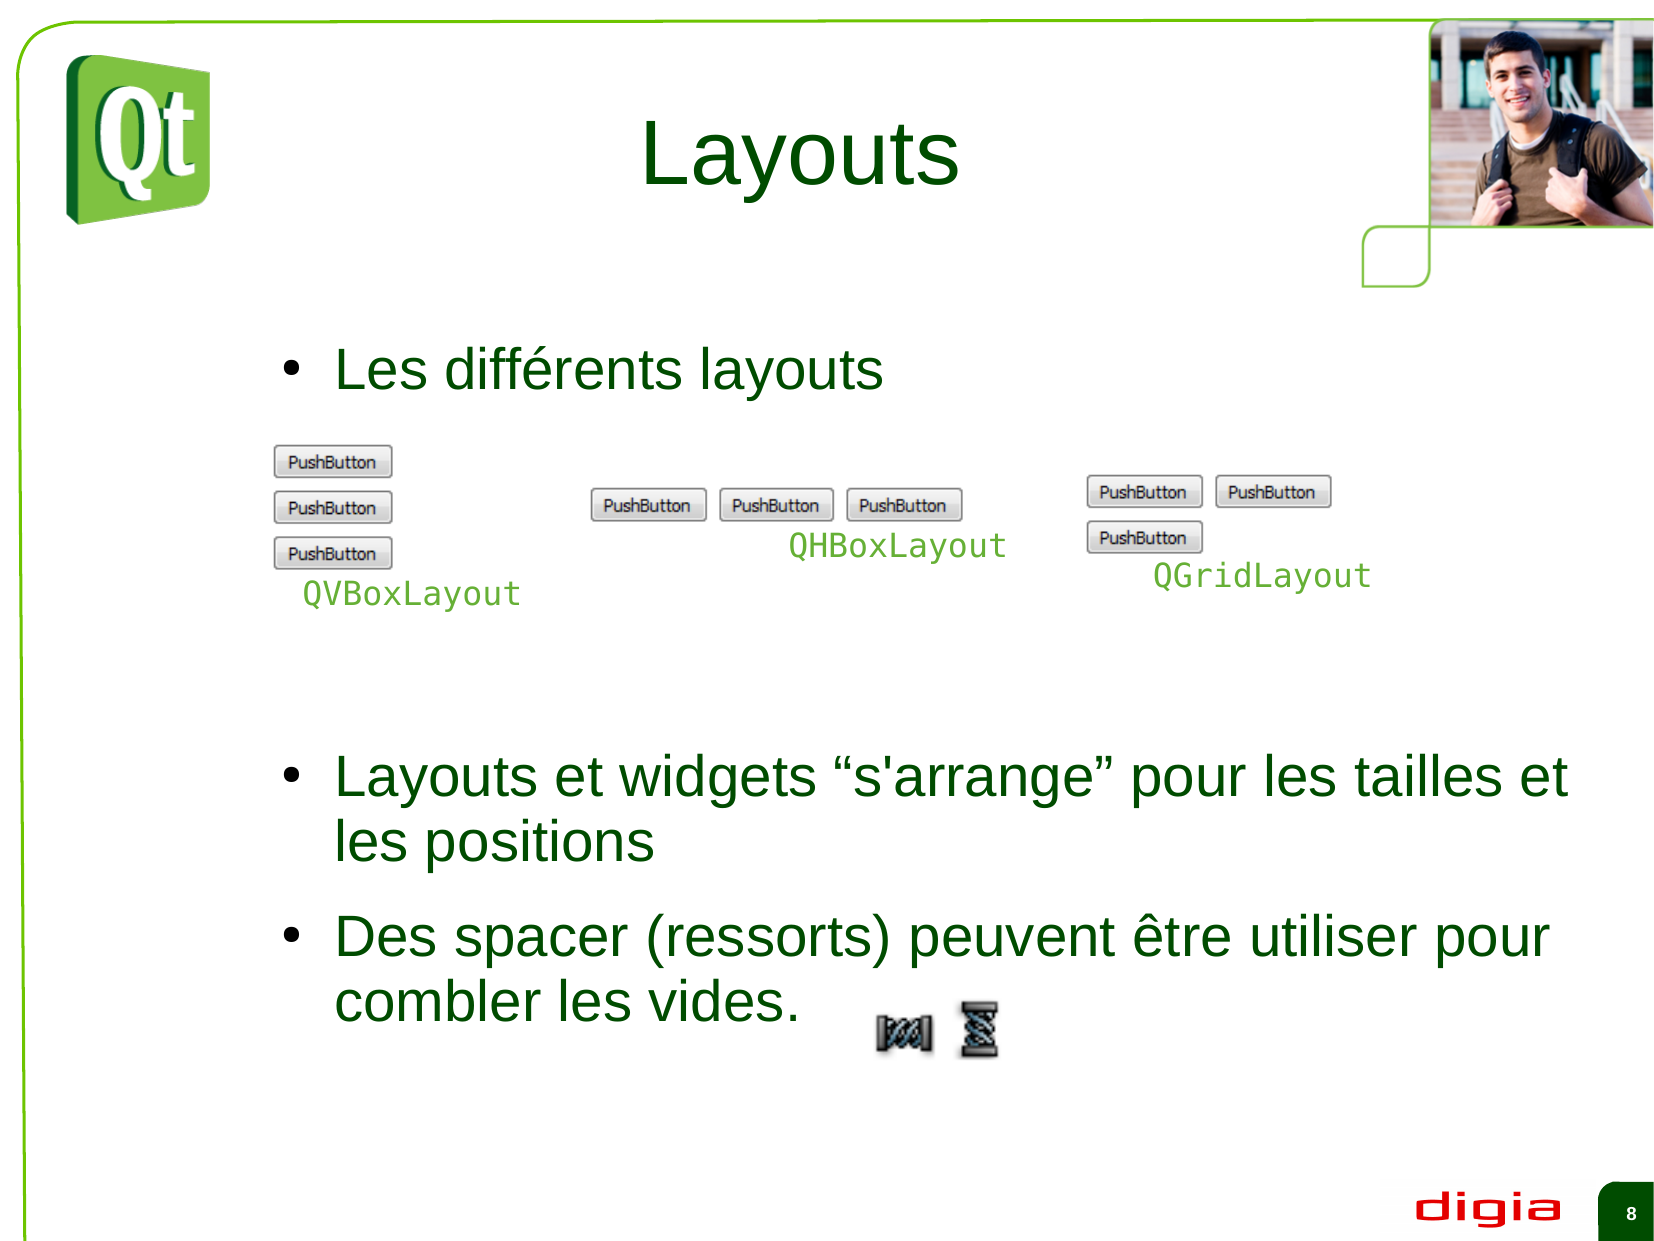

# Layouts
Les différents layouts
Layouts et widgets “s'arrange” pour les tailles et les positions
Des spacer (ressorts) peuvent être utiliser pour combler les vides.
QVBoxLayout
QGridLayout
QHBoxLayout